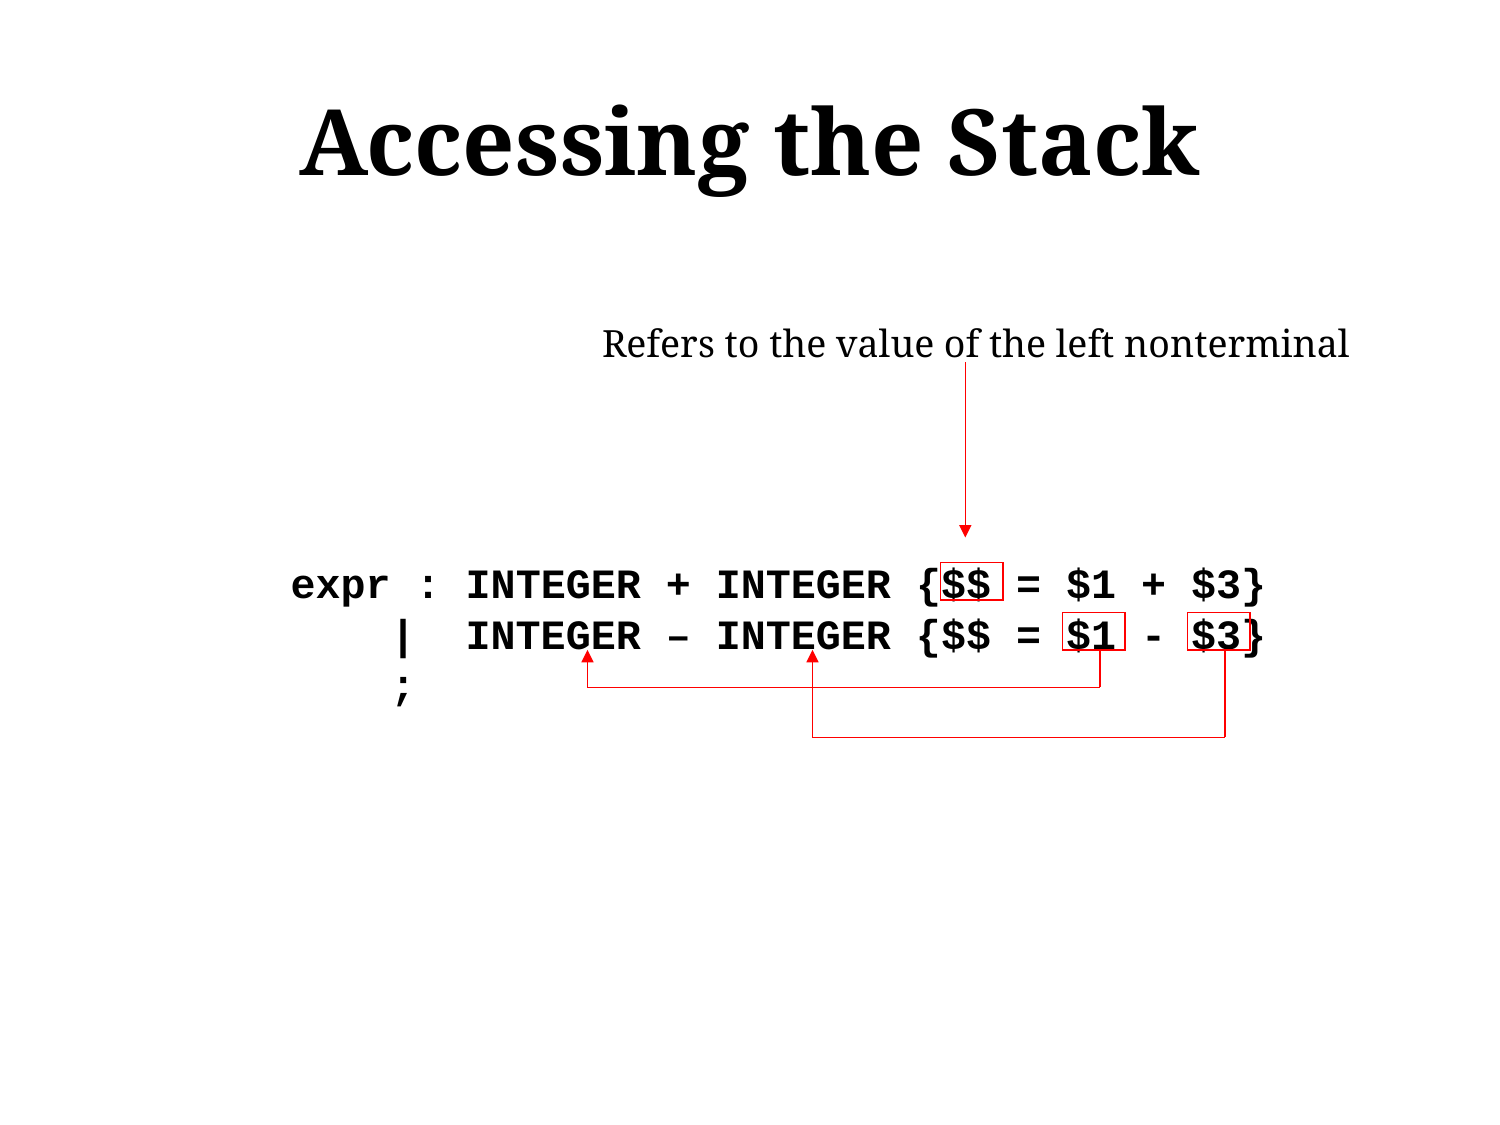

# Accessing the Stack
Refers to the value of the left nonterminal
expr : INTEGER + INTEGER {$$ = $1 + $3}
 | INTEGER – INTEGER {$$ = $1 - $3}
 ;